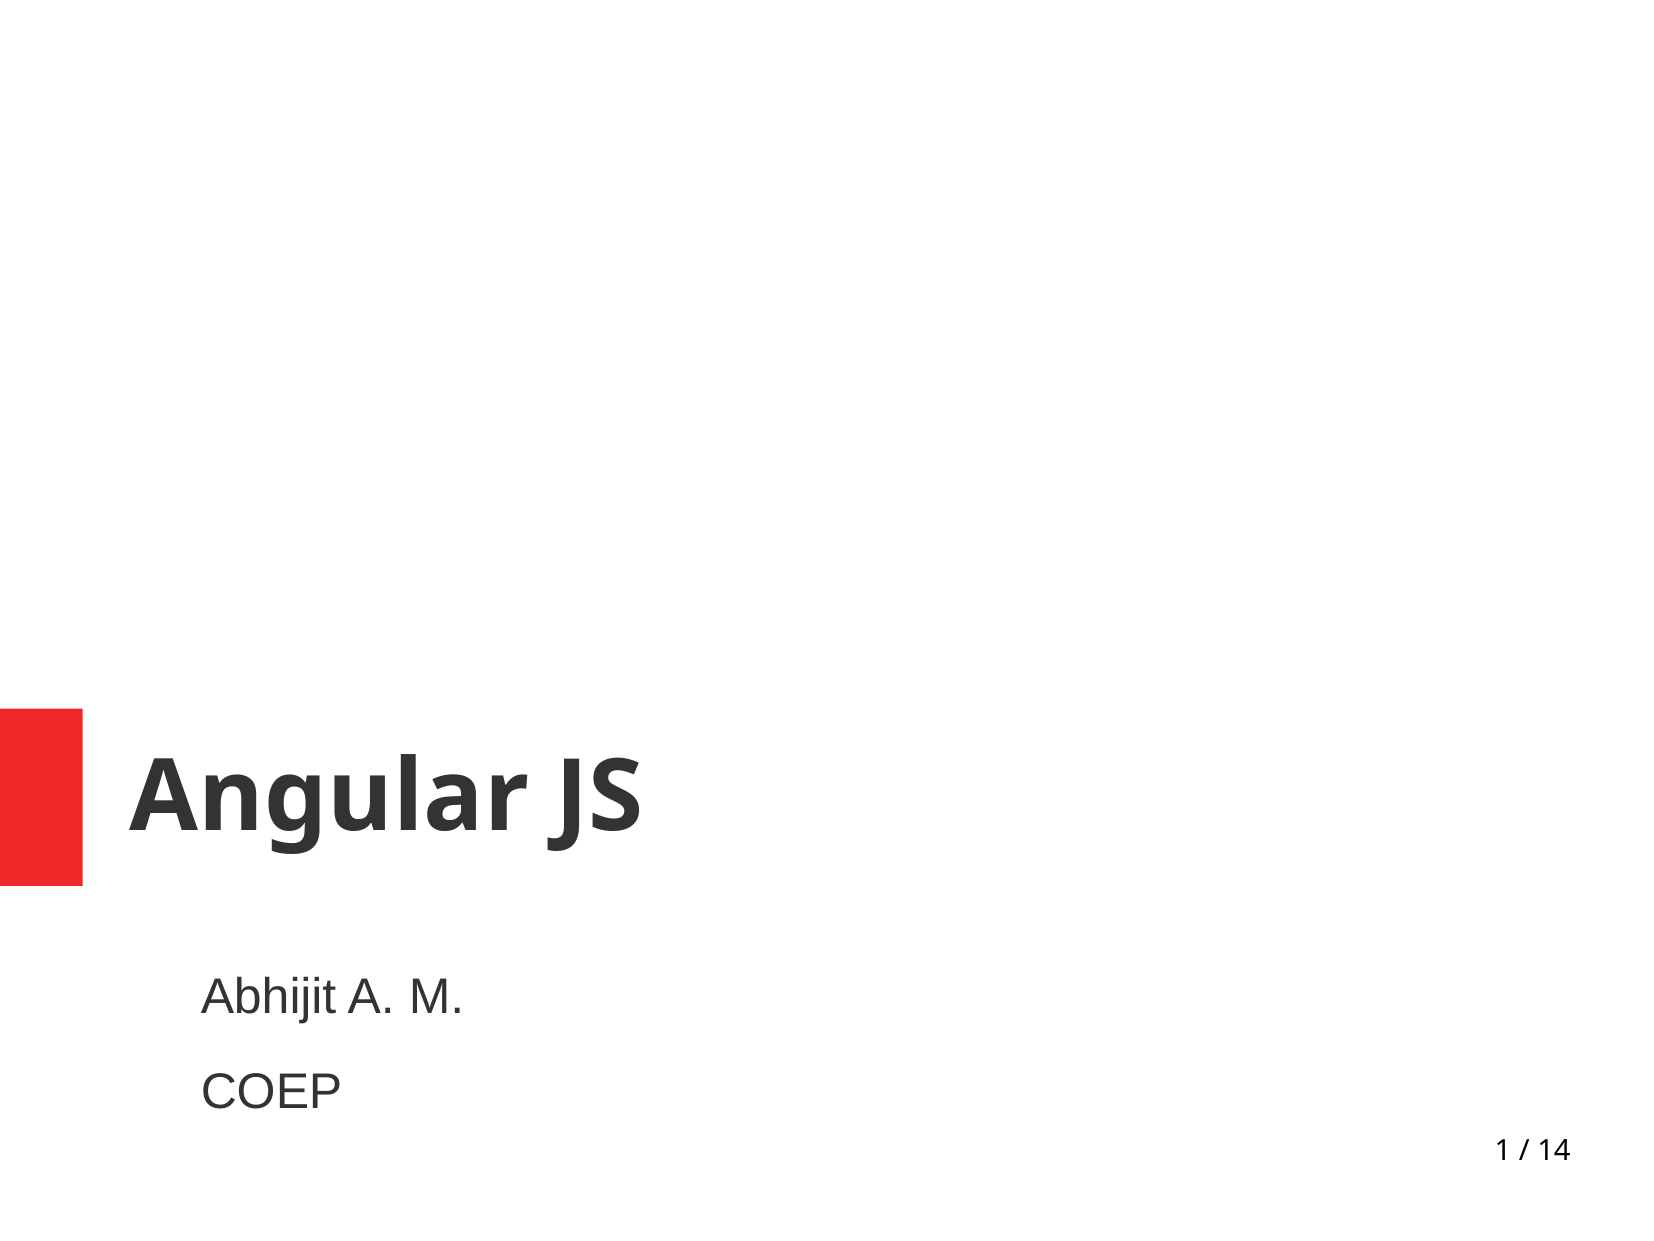

# Angular JS
Abhijit A. M.
COEP
1